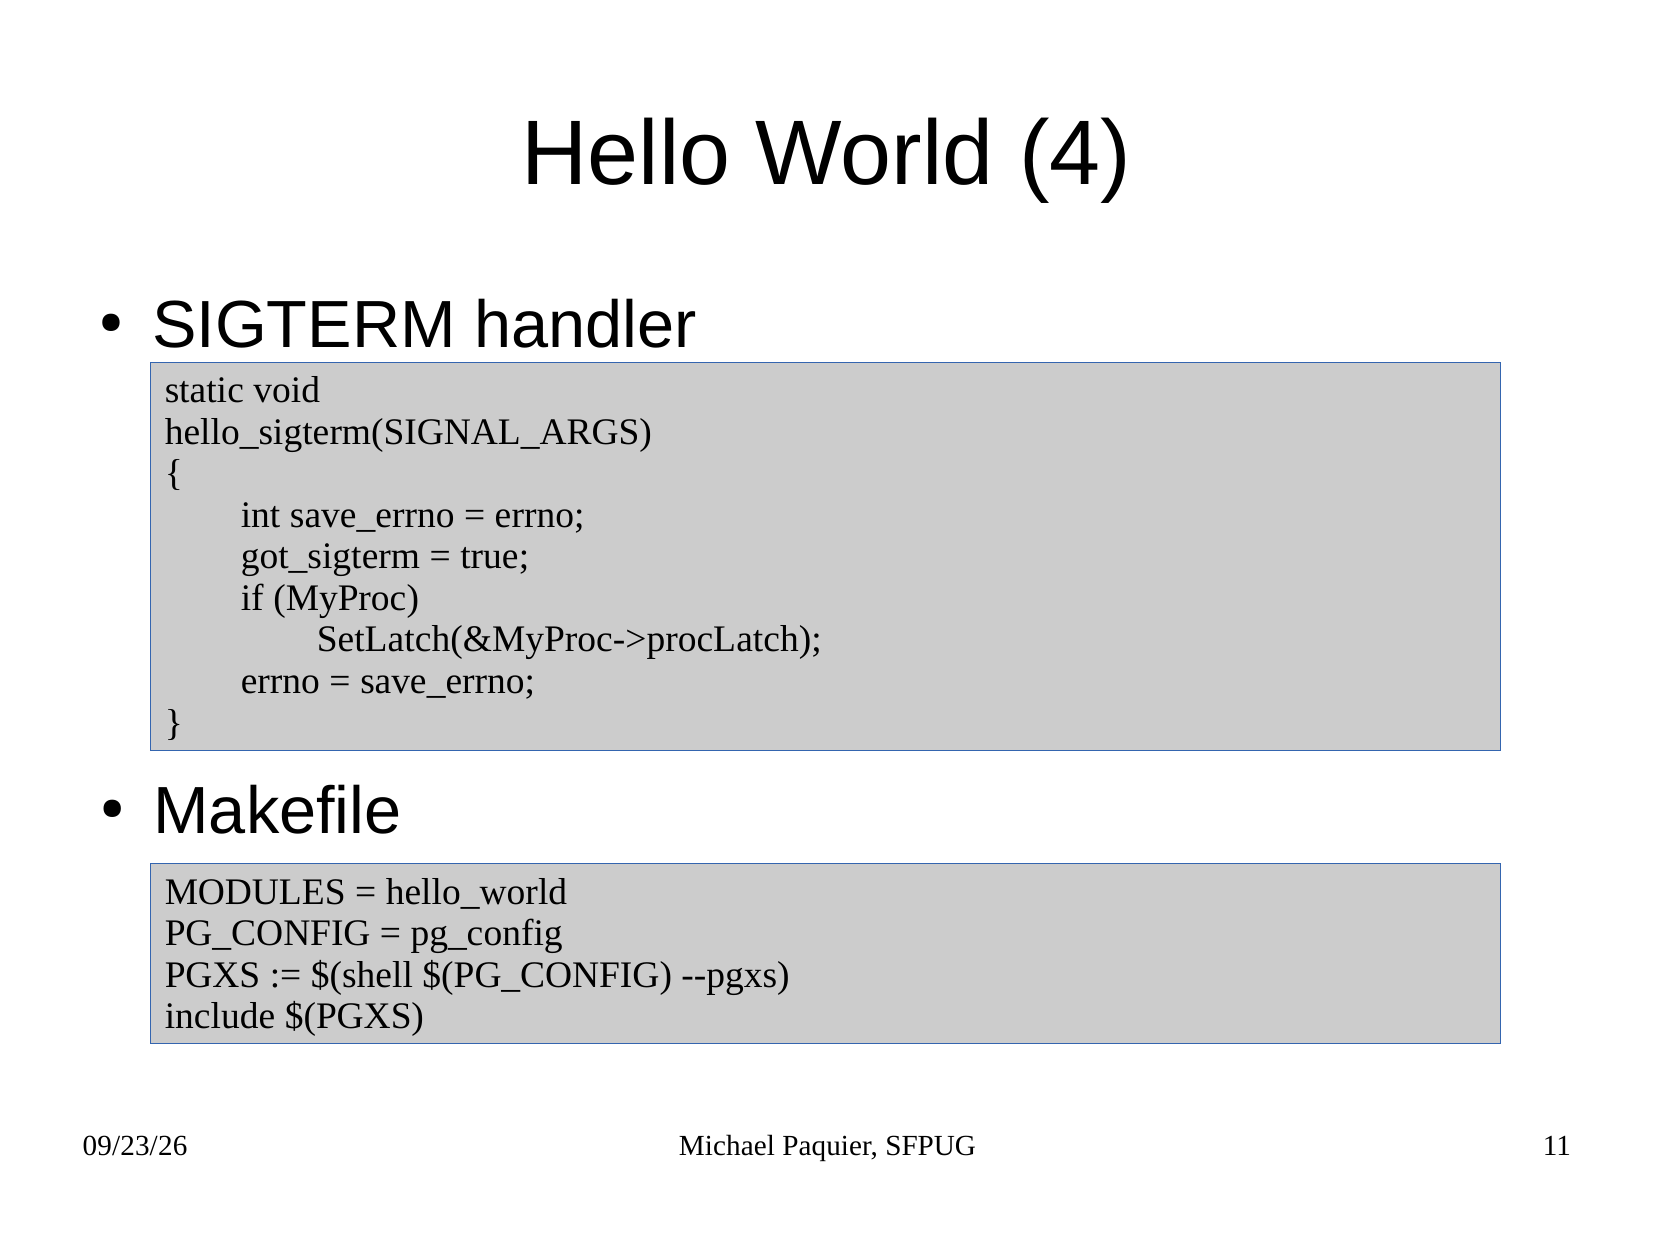

# Hello World (4)
SIGTERM handler
static void
hello_sigterm(SIGNAL_ARGS)
{
 int save_errno = errno;
 got_sigterm = true;
 if (MyProc)
 SetLatch(&MyProc->procLatch);
 errno = save_errno;
}
Makefile
MODULES = hello_world
PG_CONFIG = pg_config
PGXS := $(shell $(PG_CONFIG) --pgxs)
include $(PGXS)
Michael Paquier, SFPUG
11